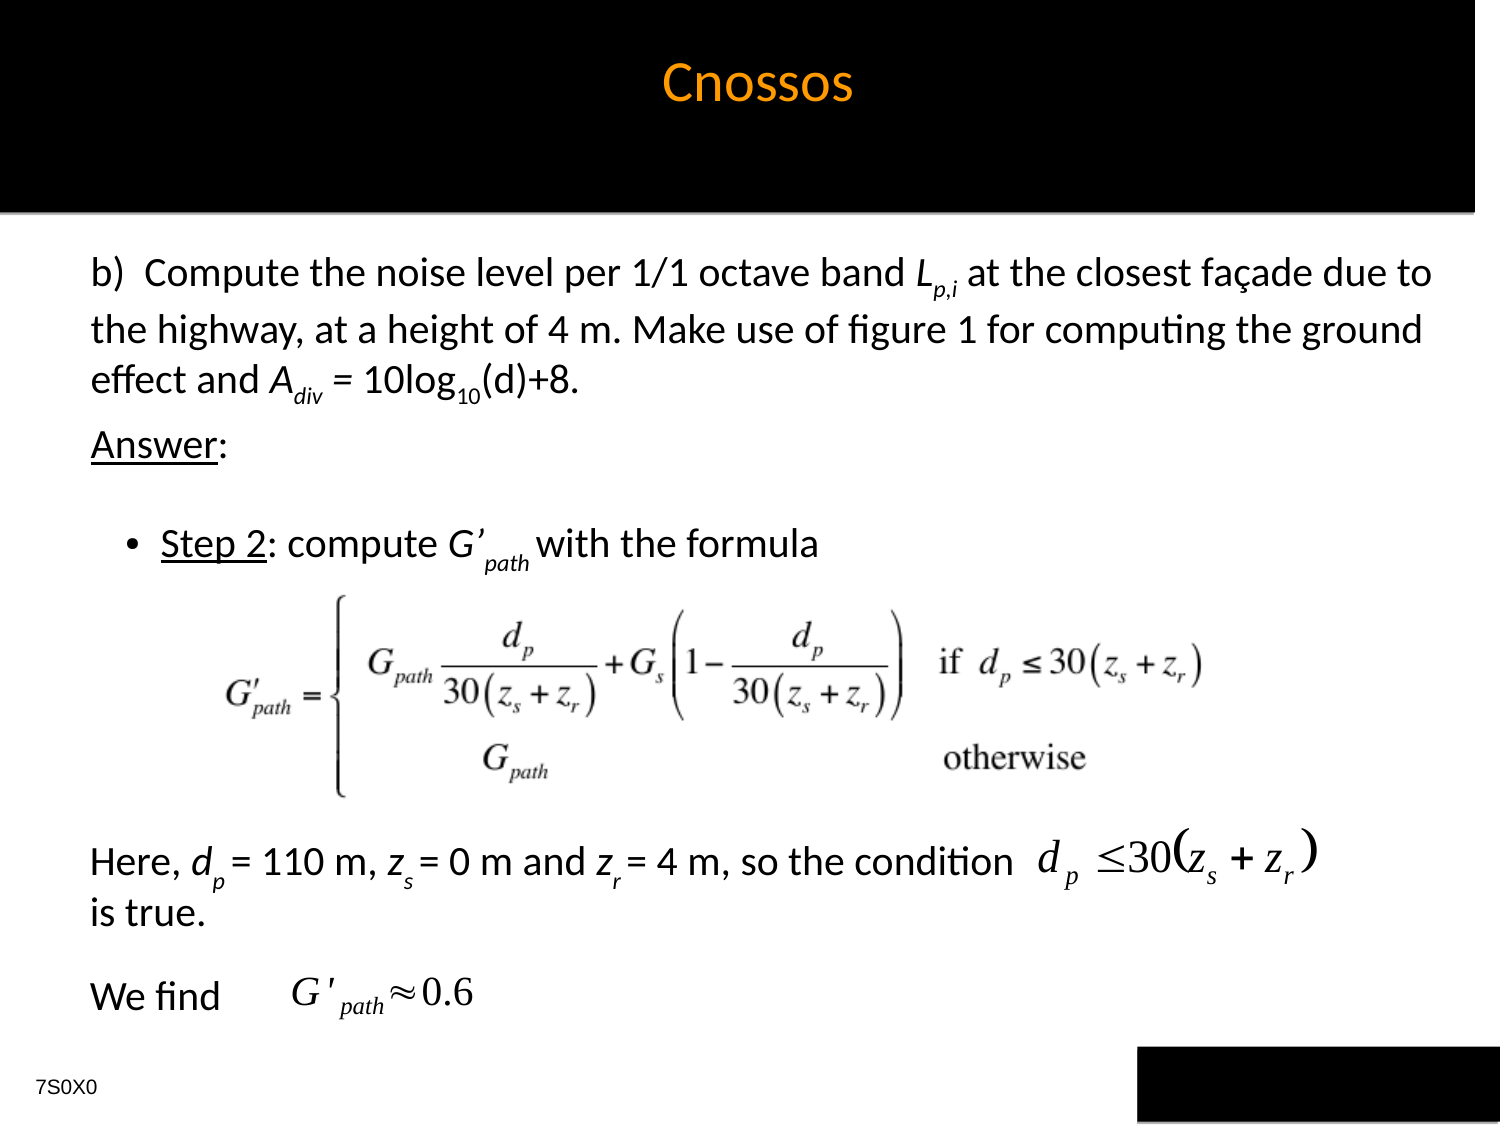

# Cnossos
b) Compute the noise level per 1/1 octave band Lp,i at the closest façade due to the highway, at a height of 4 m. Make use of figure 1 for computing the ground effect and Adiv = 10log10(d)+8.
Answer:
Step 2: compute G’path with the formula
Here, dp = 110 m, zs = 0 m and zr = 4 m, so the condition
is true.
We find
7S0X0
2017/02/09
PAGE